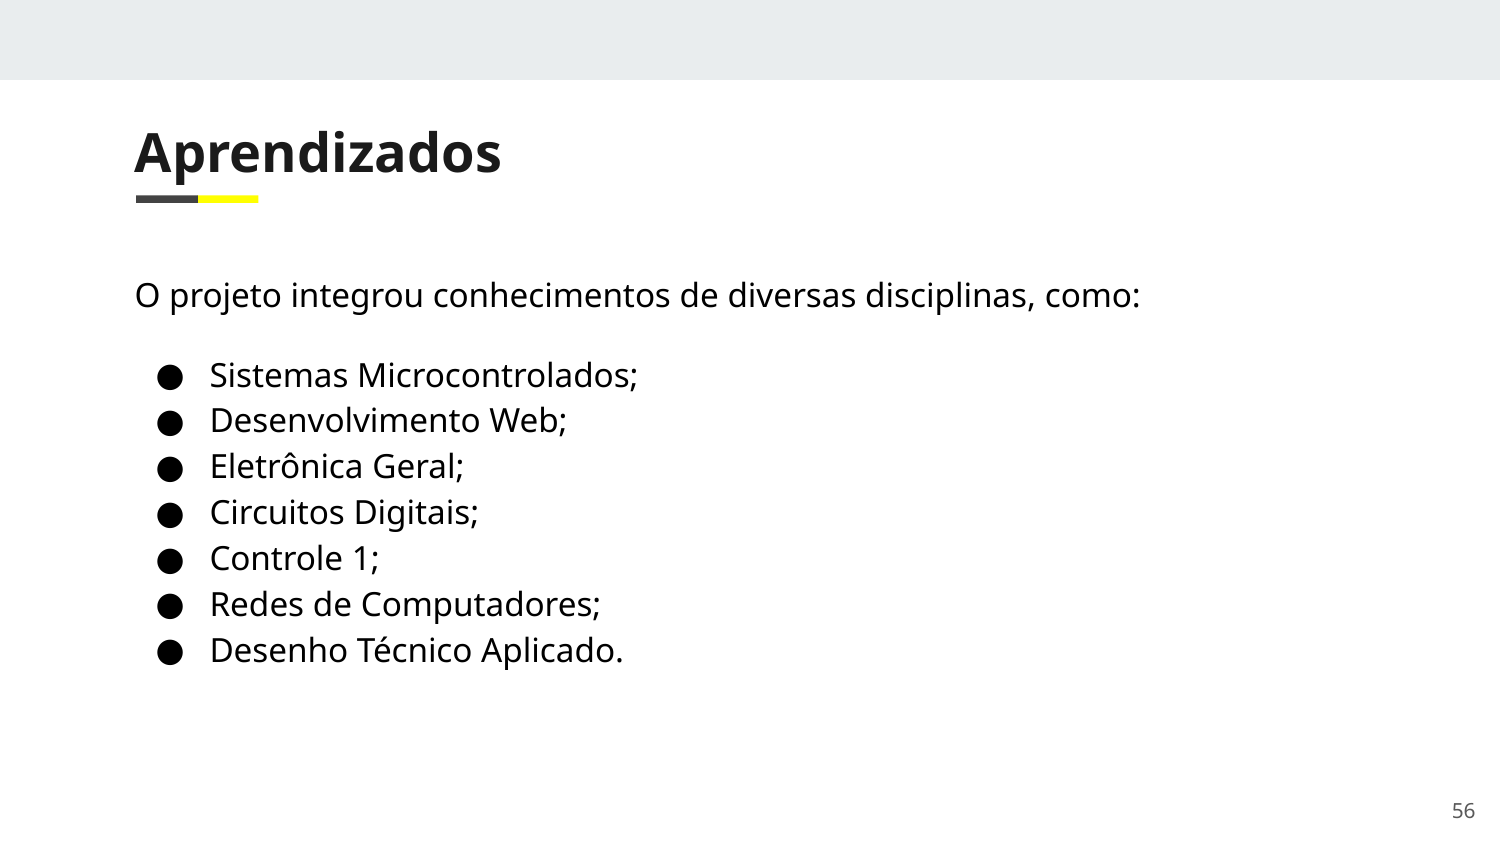

# Aprendizados
O projeto integrou conhecimentos de diversas disciplinas, como:
Sistemas Microcontrolados;
Desenvolvimento Web;
Eletrônica Geral;
Circuitos Digitais;
Controle 1;
Redes de Computadores;
Desenho Técnico Aplicado.